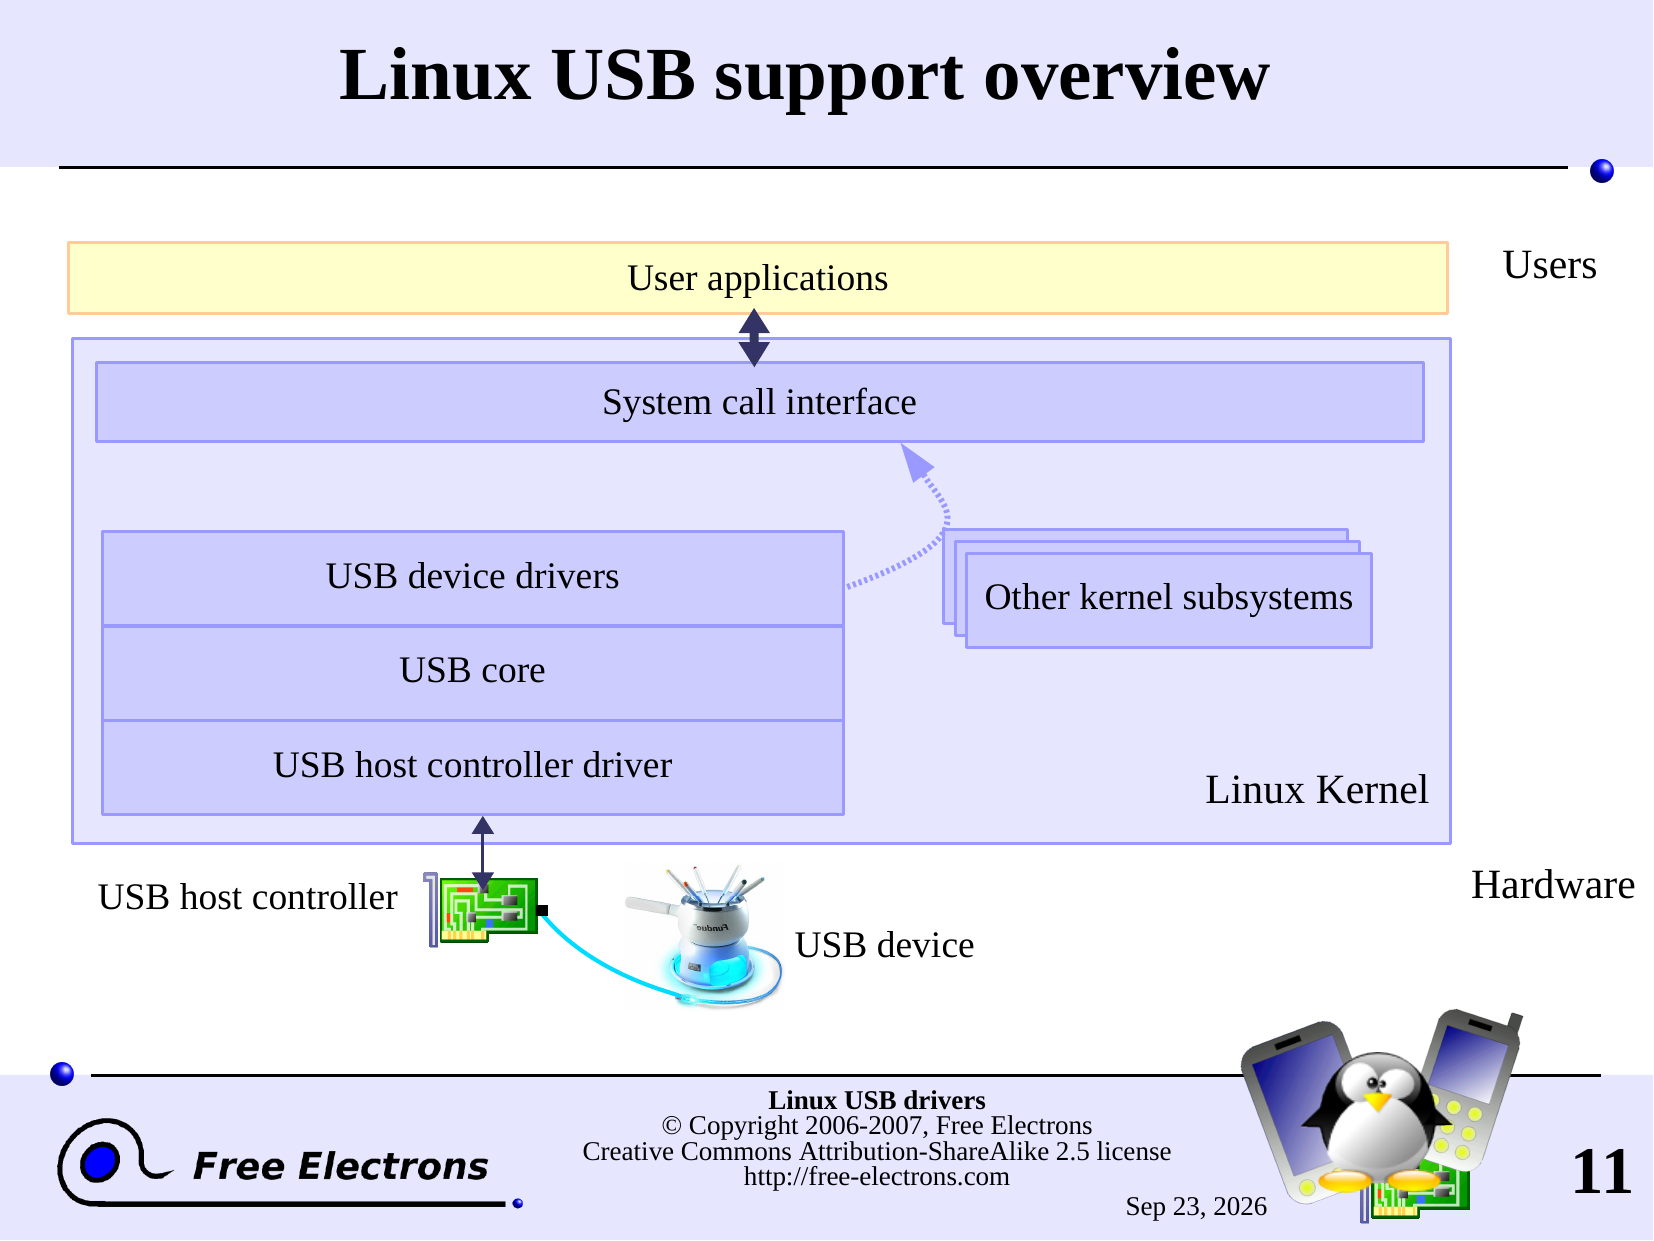

# Linux USB support overview
User applications
Users
System call interface
Kernel subsystems
USB device drivers
Kernel subsystems
Other kernel subsystems
USB core
USB host controller driver
Linux Kernel
Hardware
USB host controller
USB device